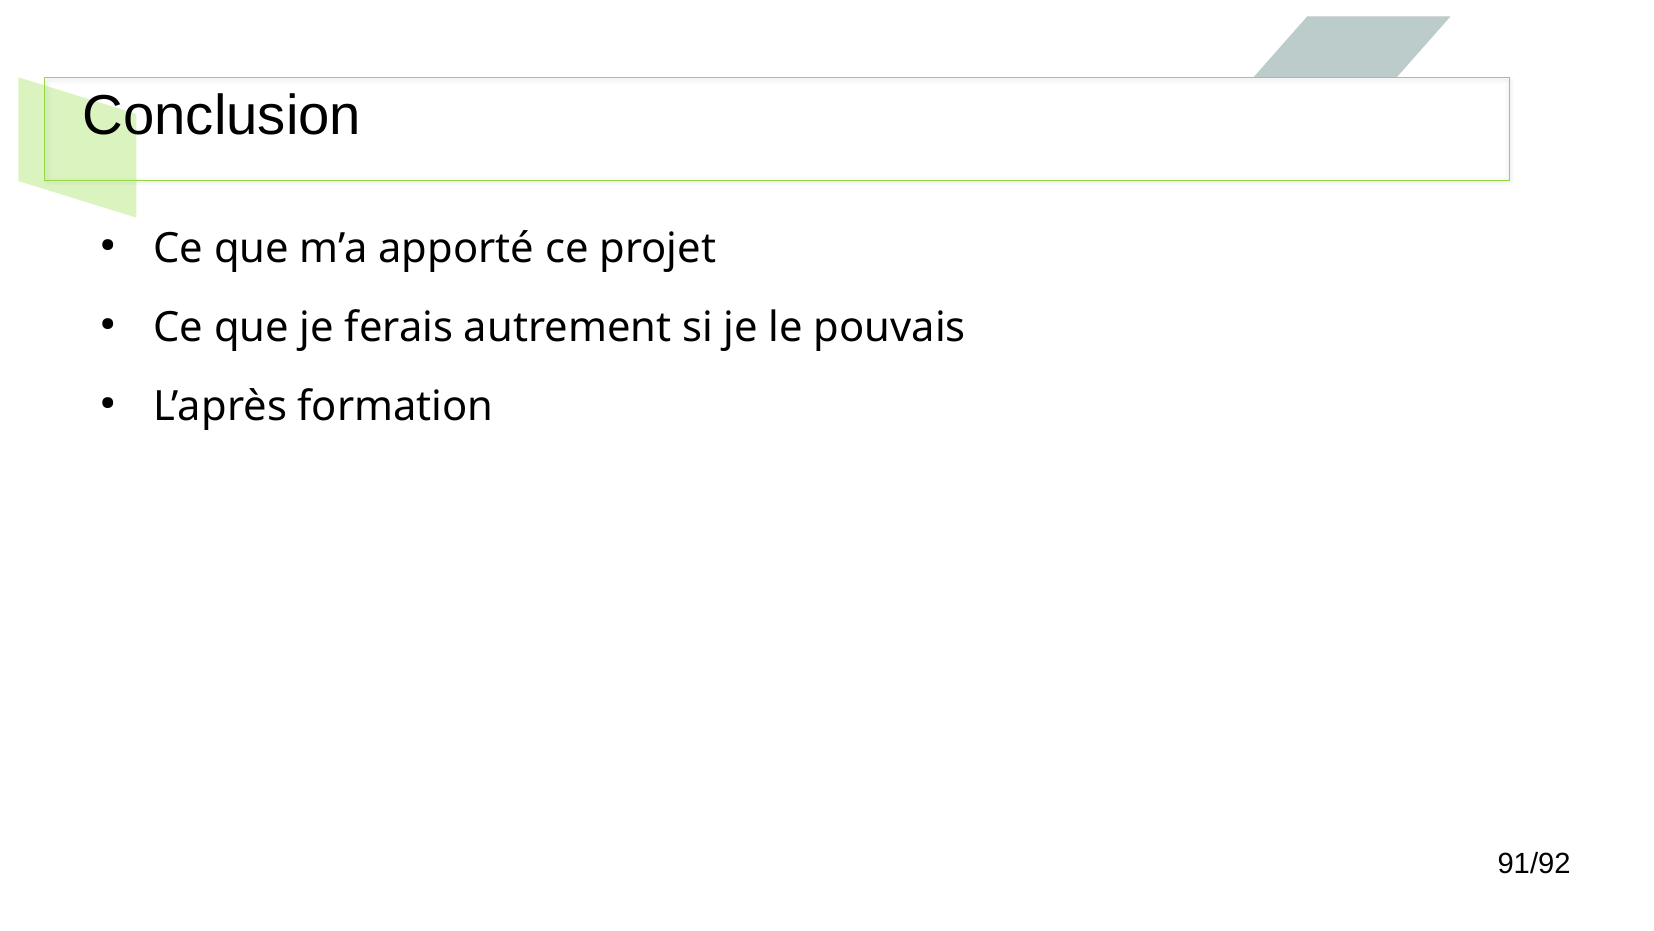

# Conclusion
Ce que m’a apporté ce projet
Ce que je ferais autrement si je le pouvais
L’après formation
91